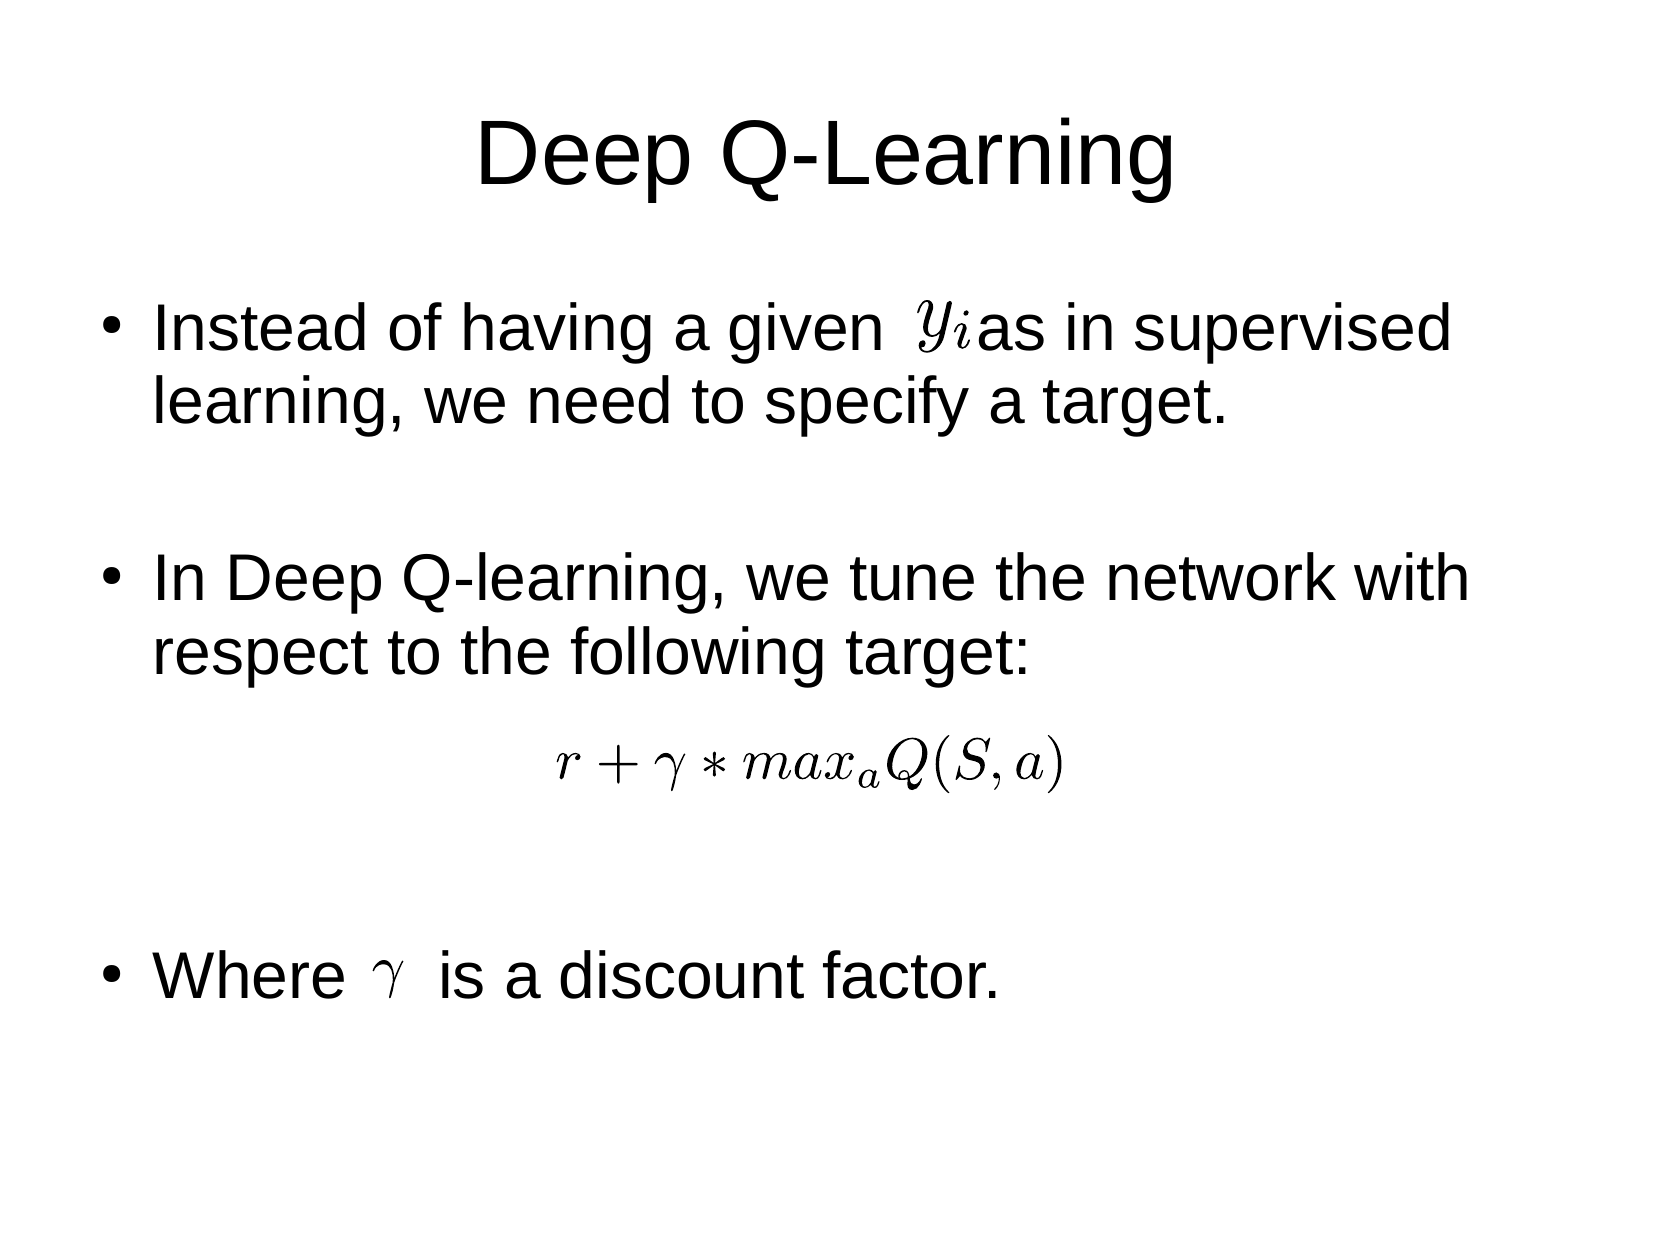

# Deep Q-Learning
Instead of having a given as in supervised learning, we need to specify a target.
In Deep Q-learning, we tune the network with respect to the following target:
Where is a discount factor.